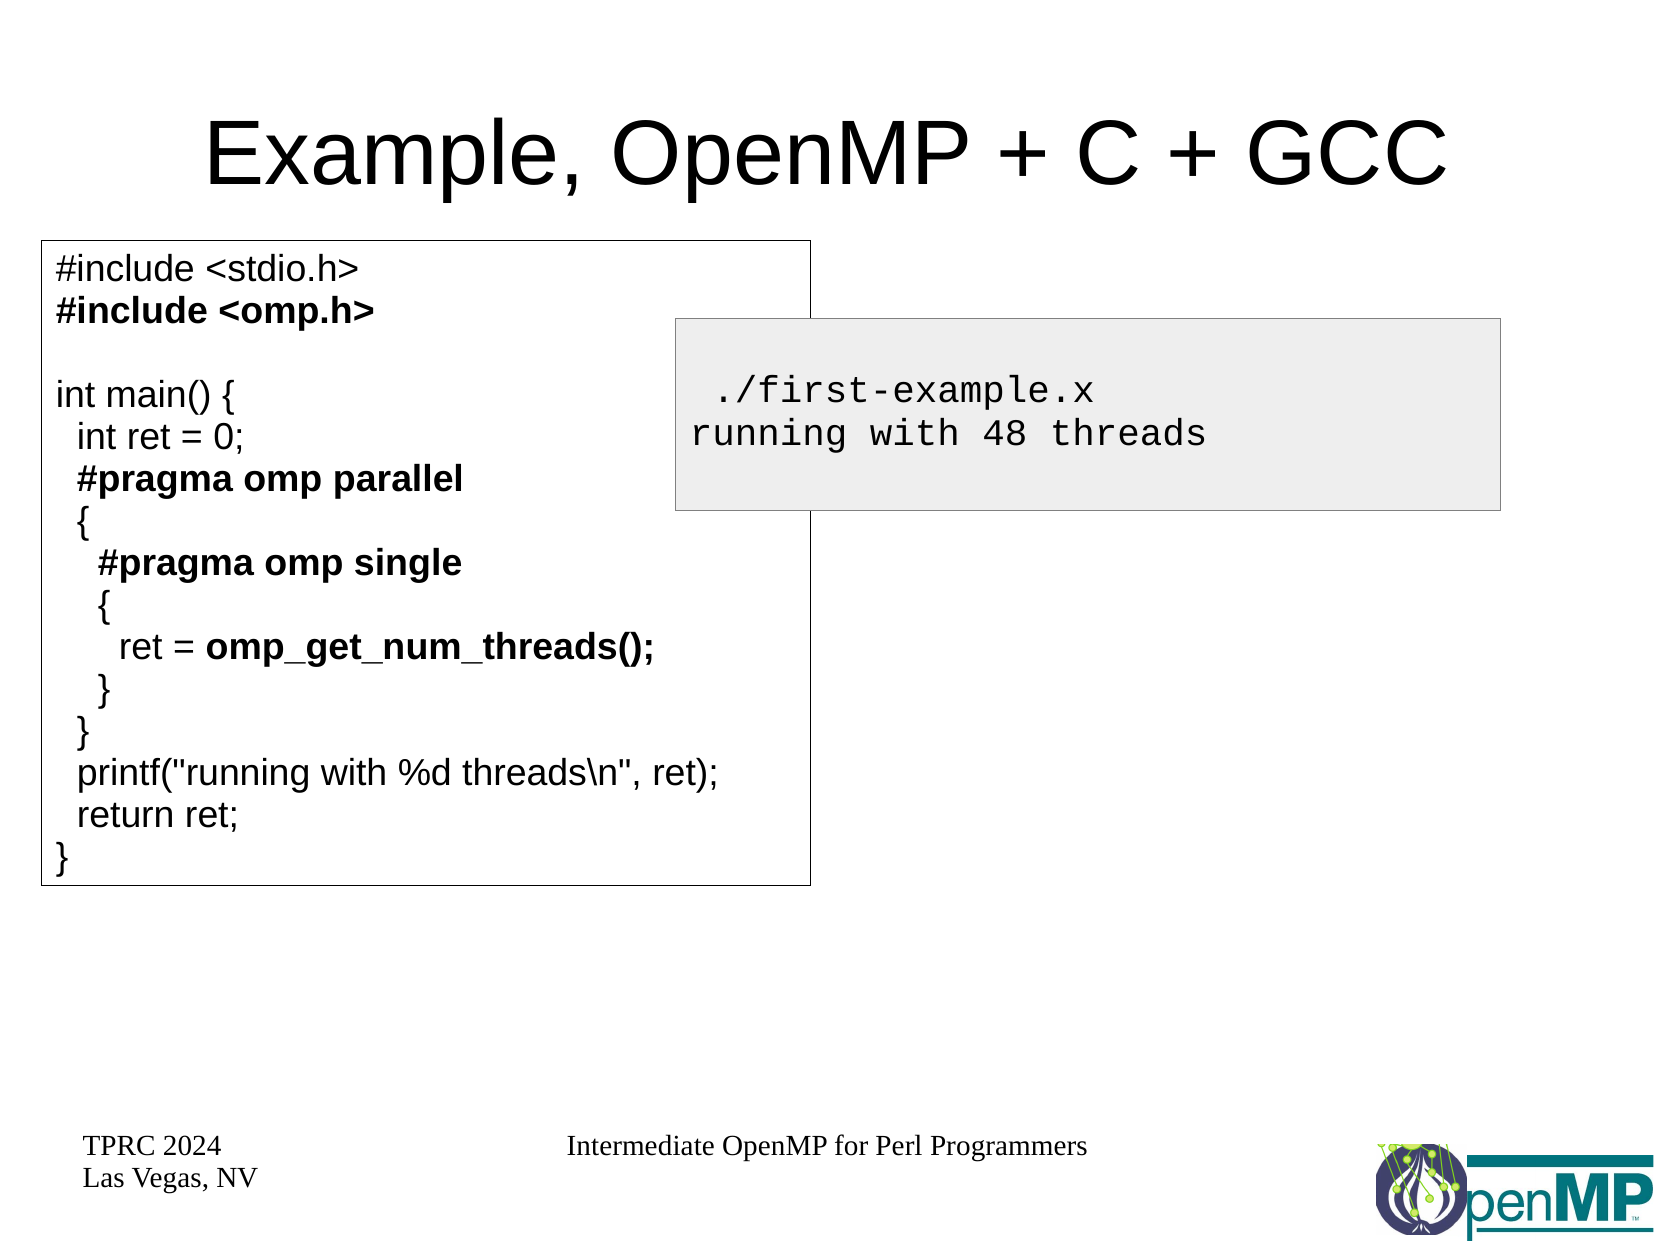

# Example, OpenMP + C + GCC
#include <stdio.h>
#include <omp.h>
int main() {
 int ret = 0;
 #pragma omp parallel
 {
 #pragma omp single
 {
 ret = omp_get_num_threads();
 }
 }
 printf("running with %d threads\n", ret);
 return ret;
}
Output:
running with 48 threads
 ./first-example.x
running with 48 threads